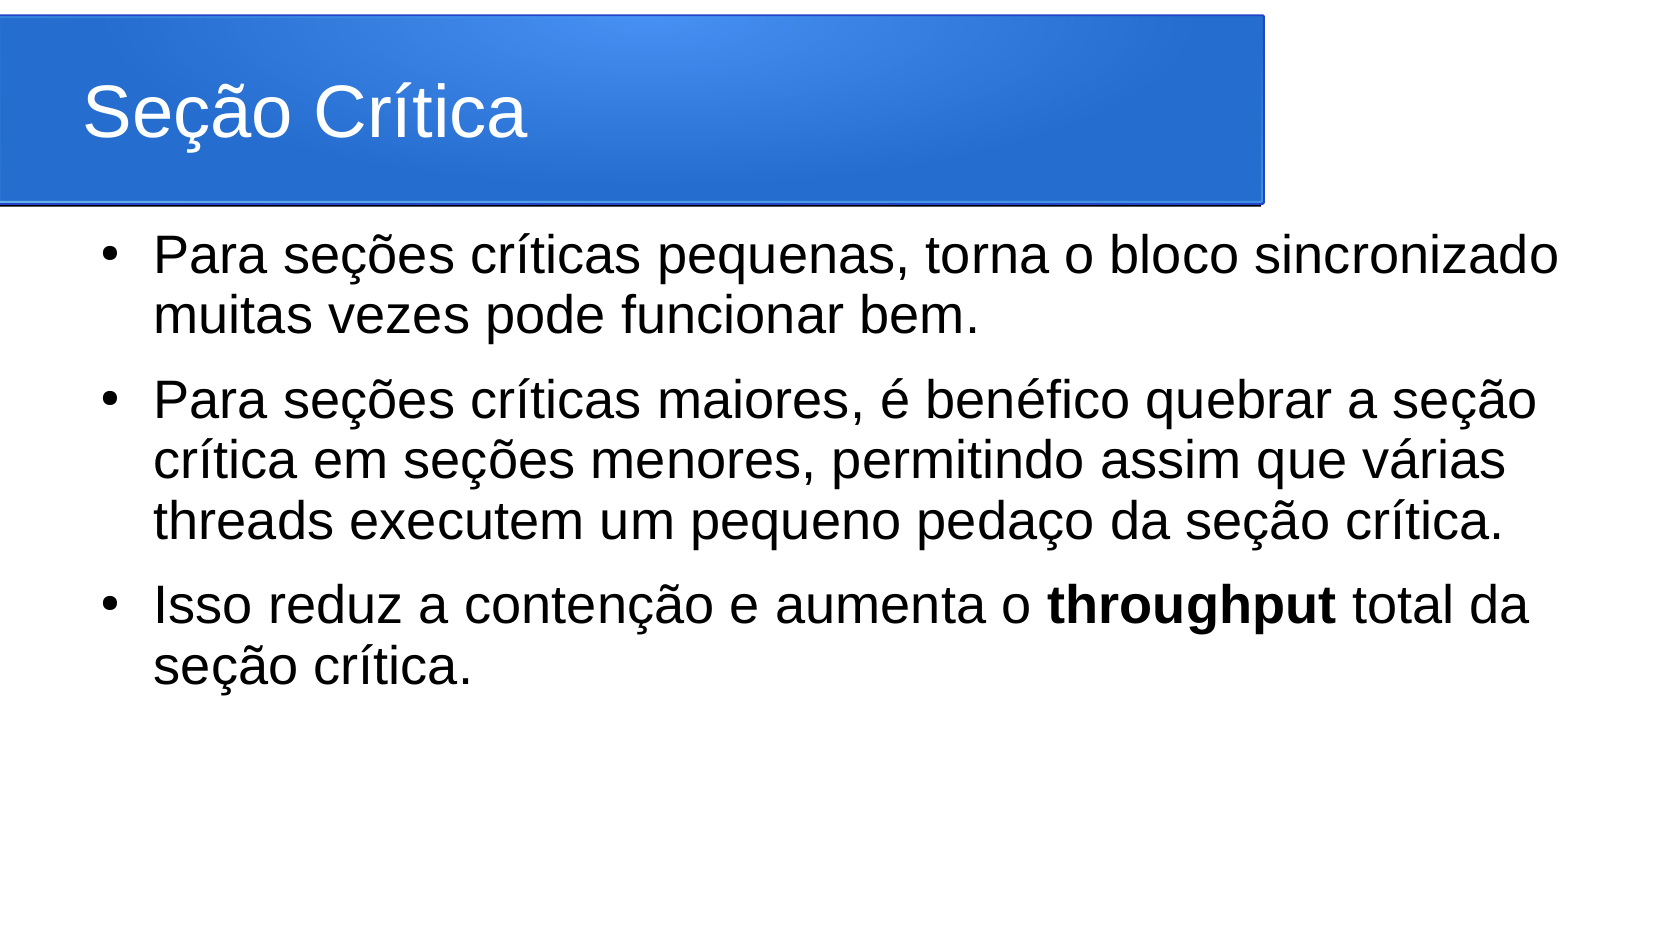

# Seção Crítica
Para seções críticas pequenas, torna o bloco sincronizado muitas vezes pode funcionar bem.
Para seções críticas maiores, é benéfico quebrar a seção crítica em seções menores, permitindo assim que várias threads executem um pequeno pedaço da seção crítica.
Isso reduz a contenção e aumenta o throughput total da seção crítica.